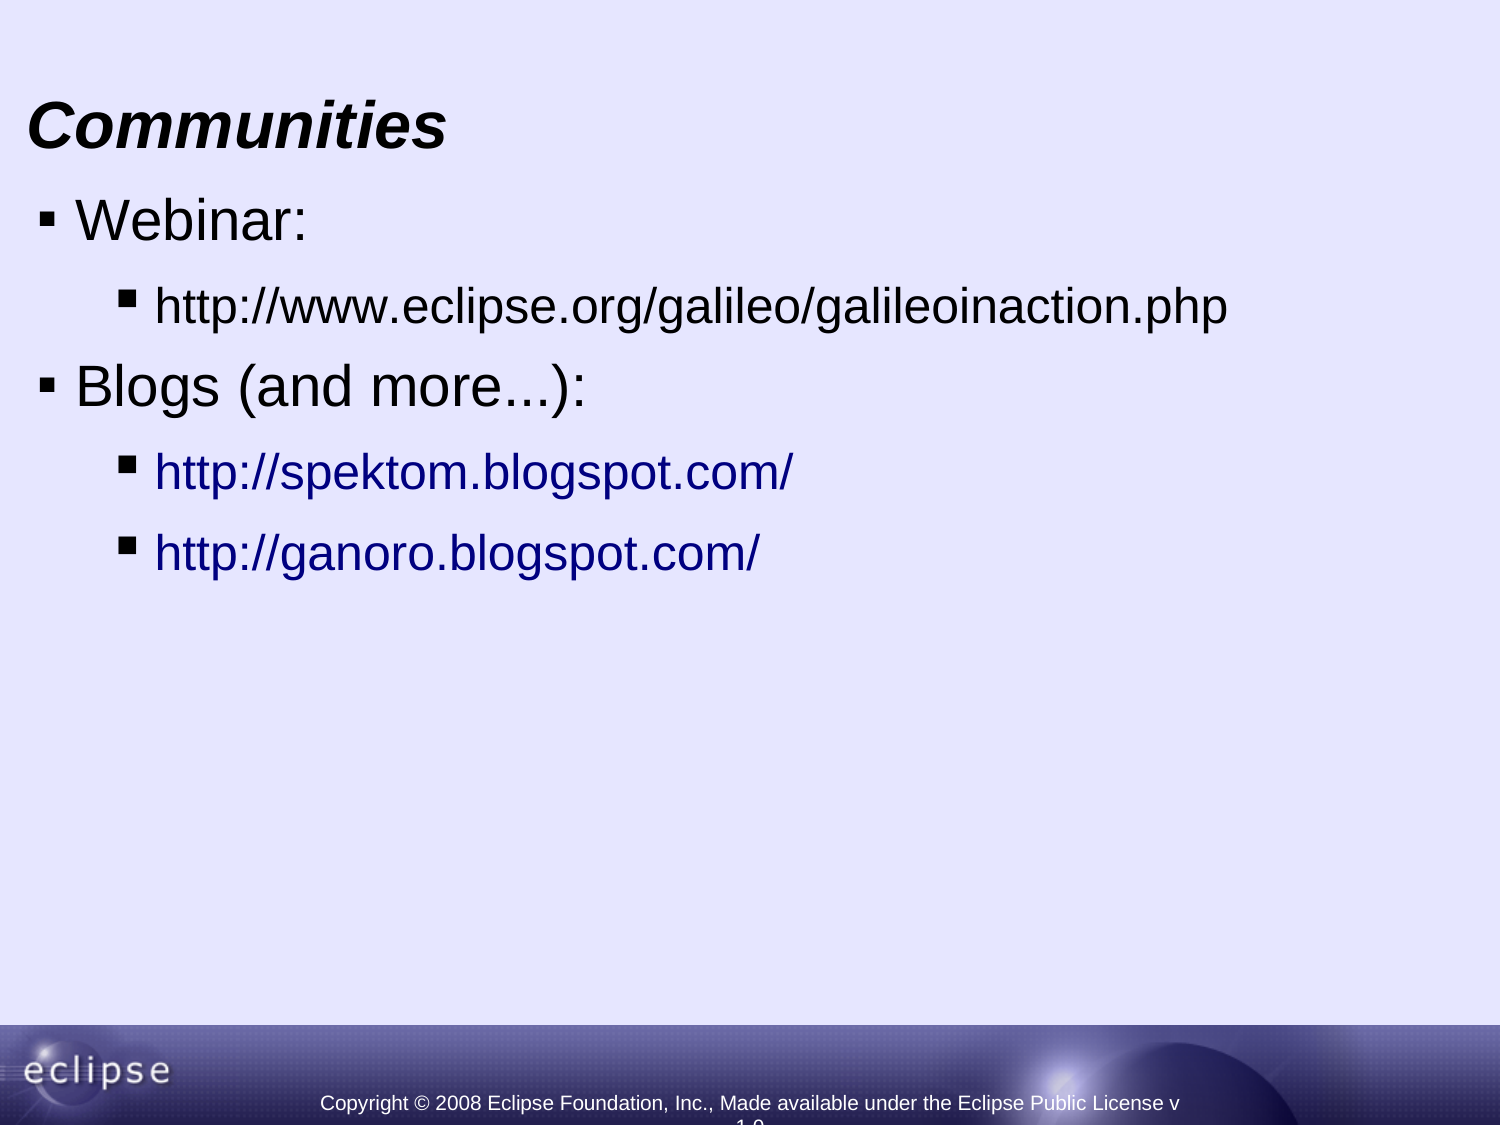

# Communities
Webinar:
http://www.eclipse.org/galileo/galileoinaction.php
Blogs (and more...):
http://spektom.blogspot.com/
http://ganoro.blogspot.com/